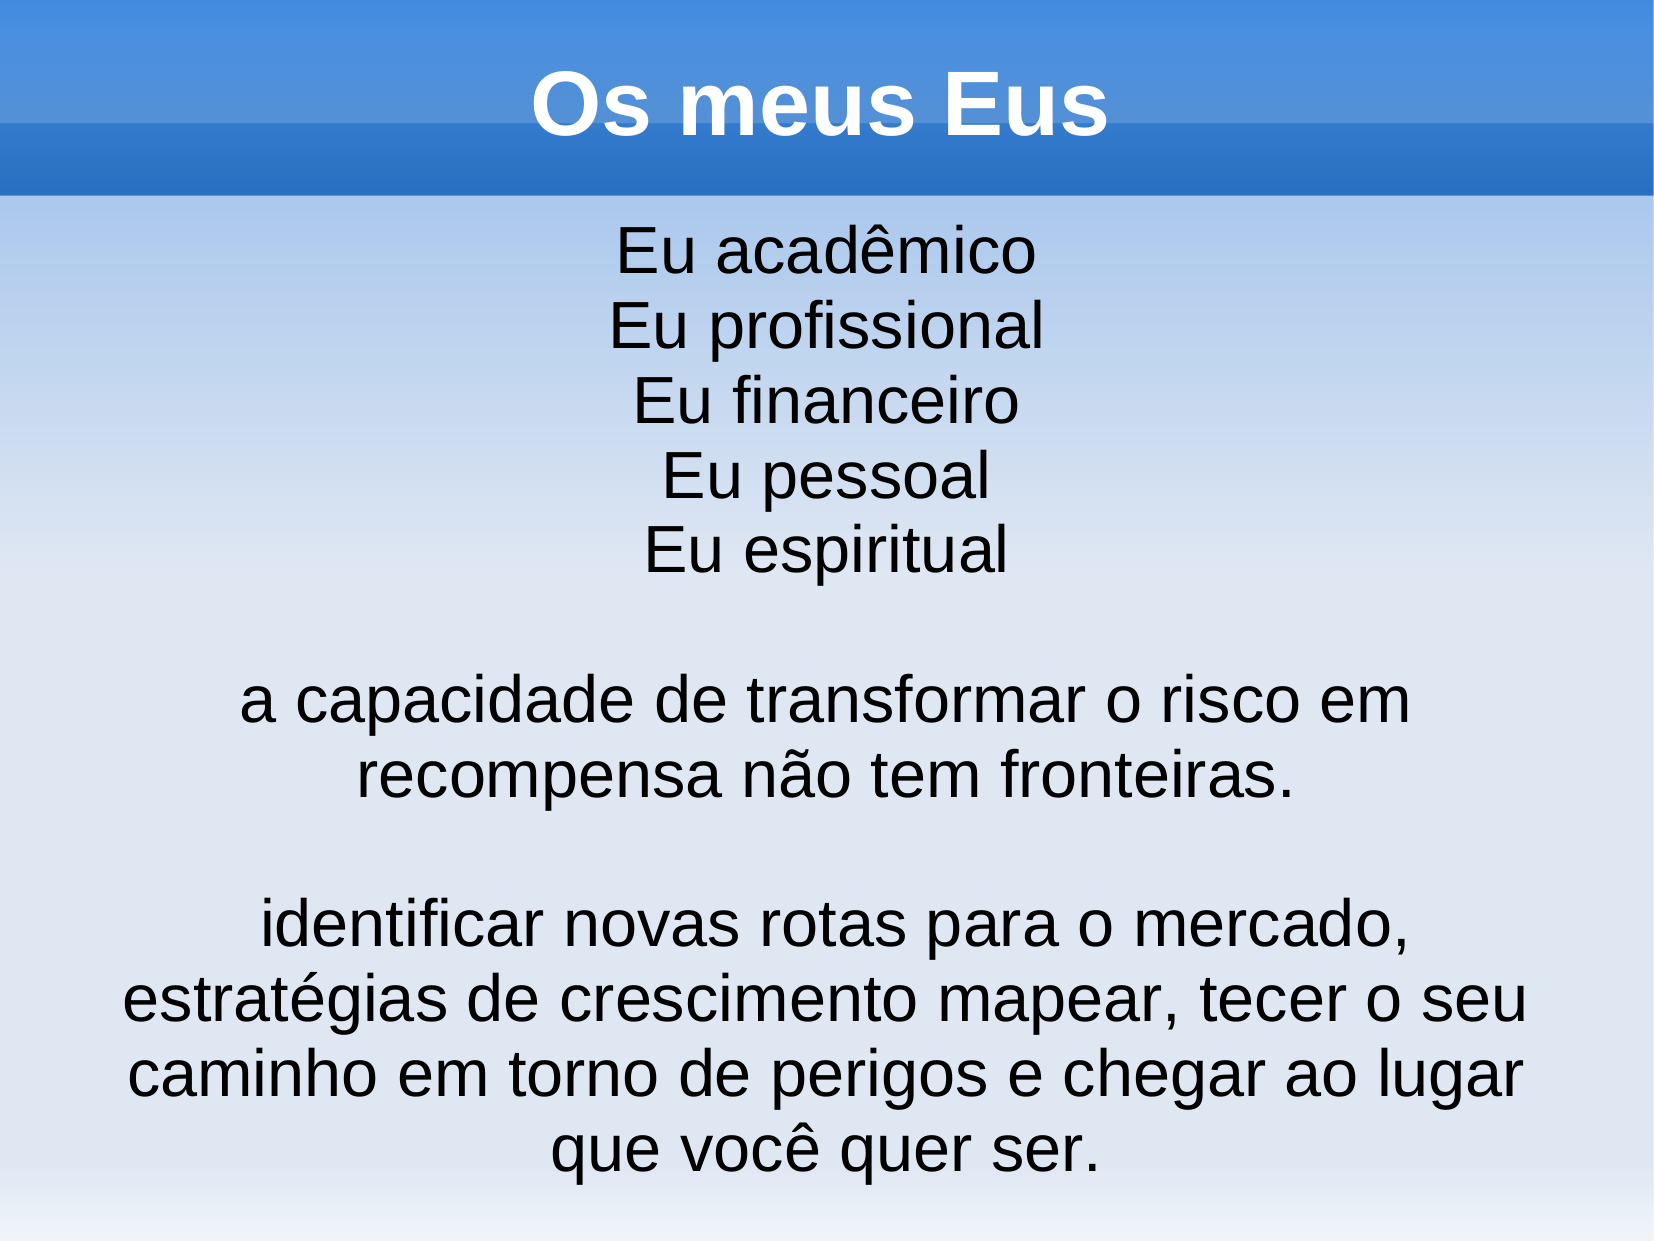

# Os meus Eus
Eu acadêmico
Eu profissional
Eu financeiro
Eu pessoal
Eu espiritual
a capacidade de transformar o risco em recompensa não tem fronteiras.
 identificar novas rotas para o mercado, estratégias de crescimento mapear, tecer o seu caminho em torno de perigos e chegar ao lugar que você quer ser.